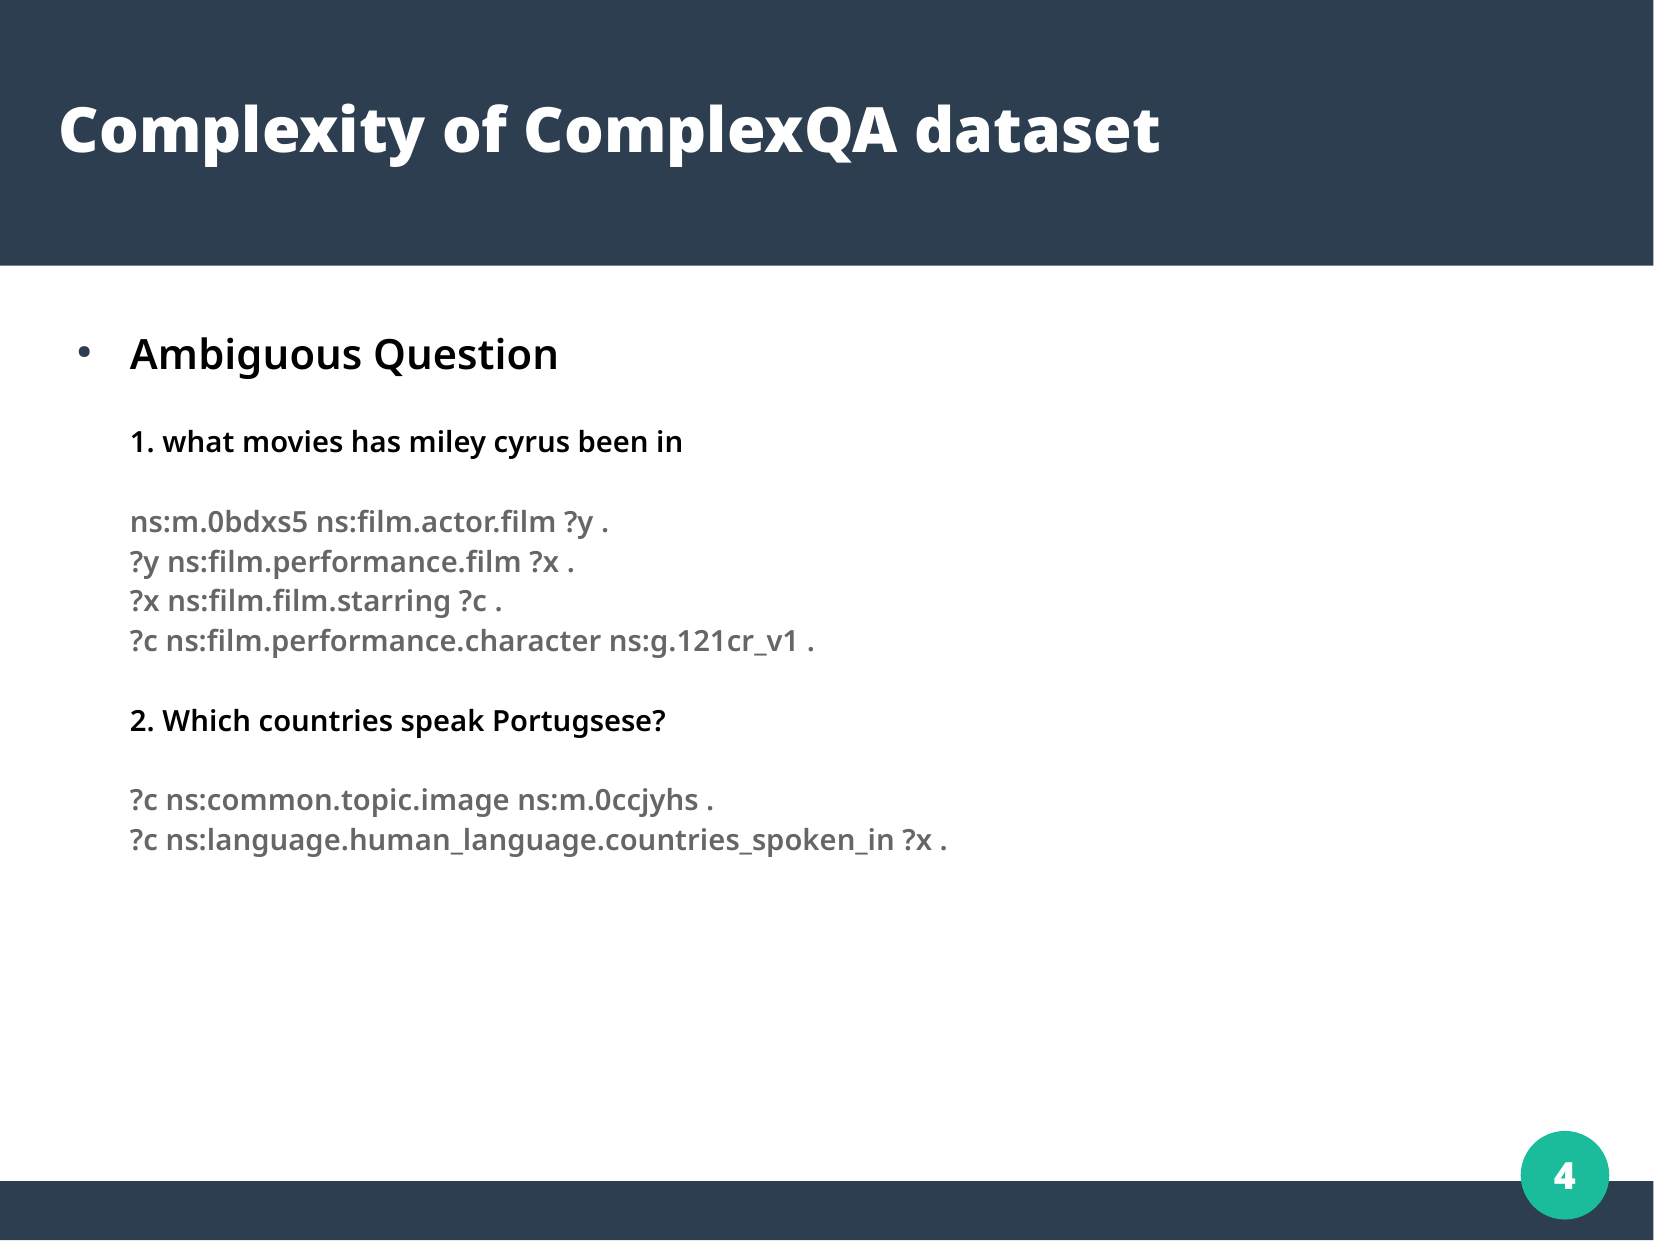

# Complexity of ComplexQA dataset
Ambiguous Question
1. what movies has miley cyrus been in
ns:m.0bdxs5 ns:film.actor.film ?y .
?y ns:film.performance.film ?x .
?x ns:film.film.starring ?c .
?c ns:film.performance.character ns:g.121cr_v1 .
2. Which countries speak Portugsese?
?c ns:common.topic.image ns:m.0ccjyhs .
?c ns:language.human_language.countries_spoken_in ?x .
4